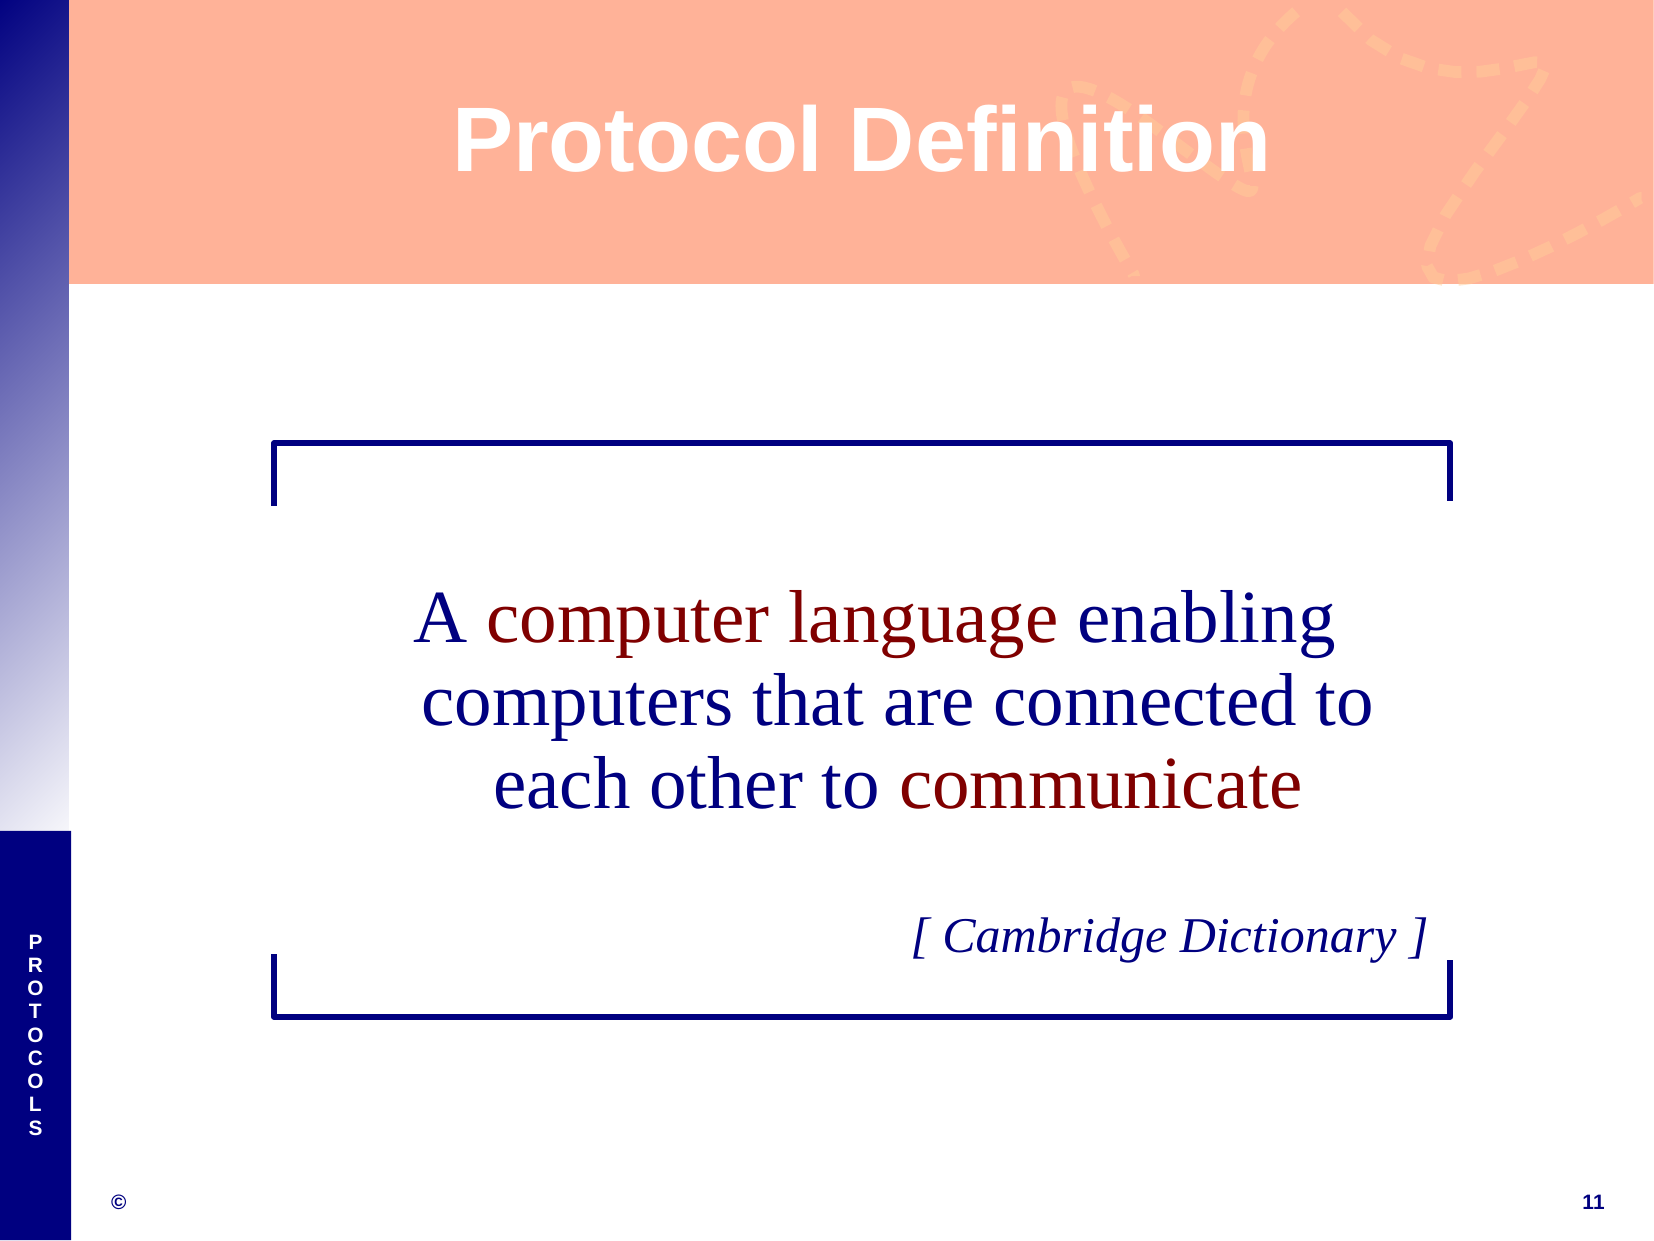

# Protocol Definition
A computer language enabling computers that are connected to each other to communicate
[ Cambridge Dictionary ]
P
R
O
T
O
C
O
L
S